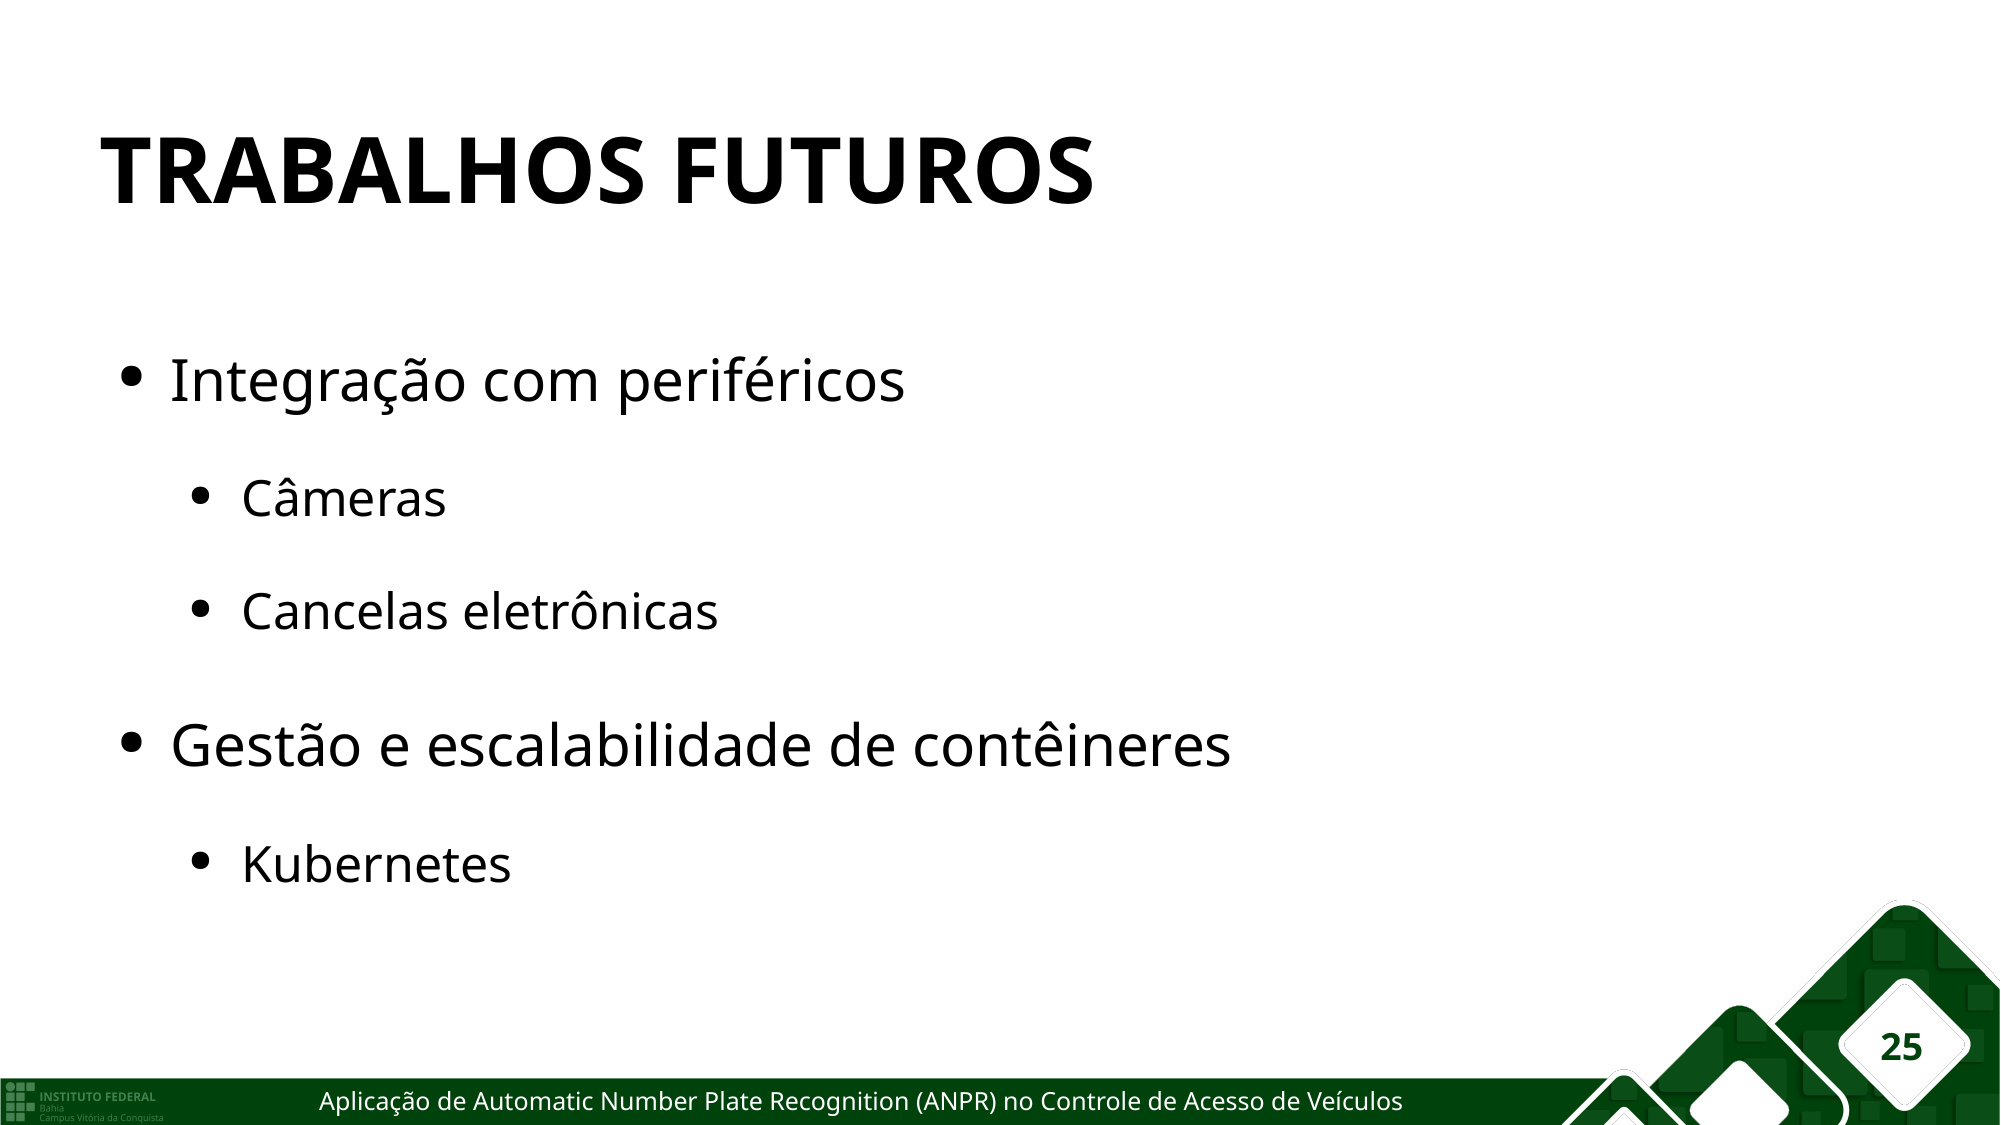

# TRABALHOS FUTUROS
Integração com periféricos
Câmeras
Cancelas eletrônicas
Gestão e escalabilidade de contêineres
Kubernetes